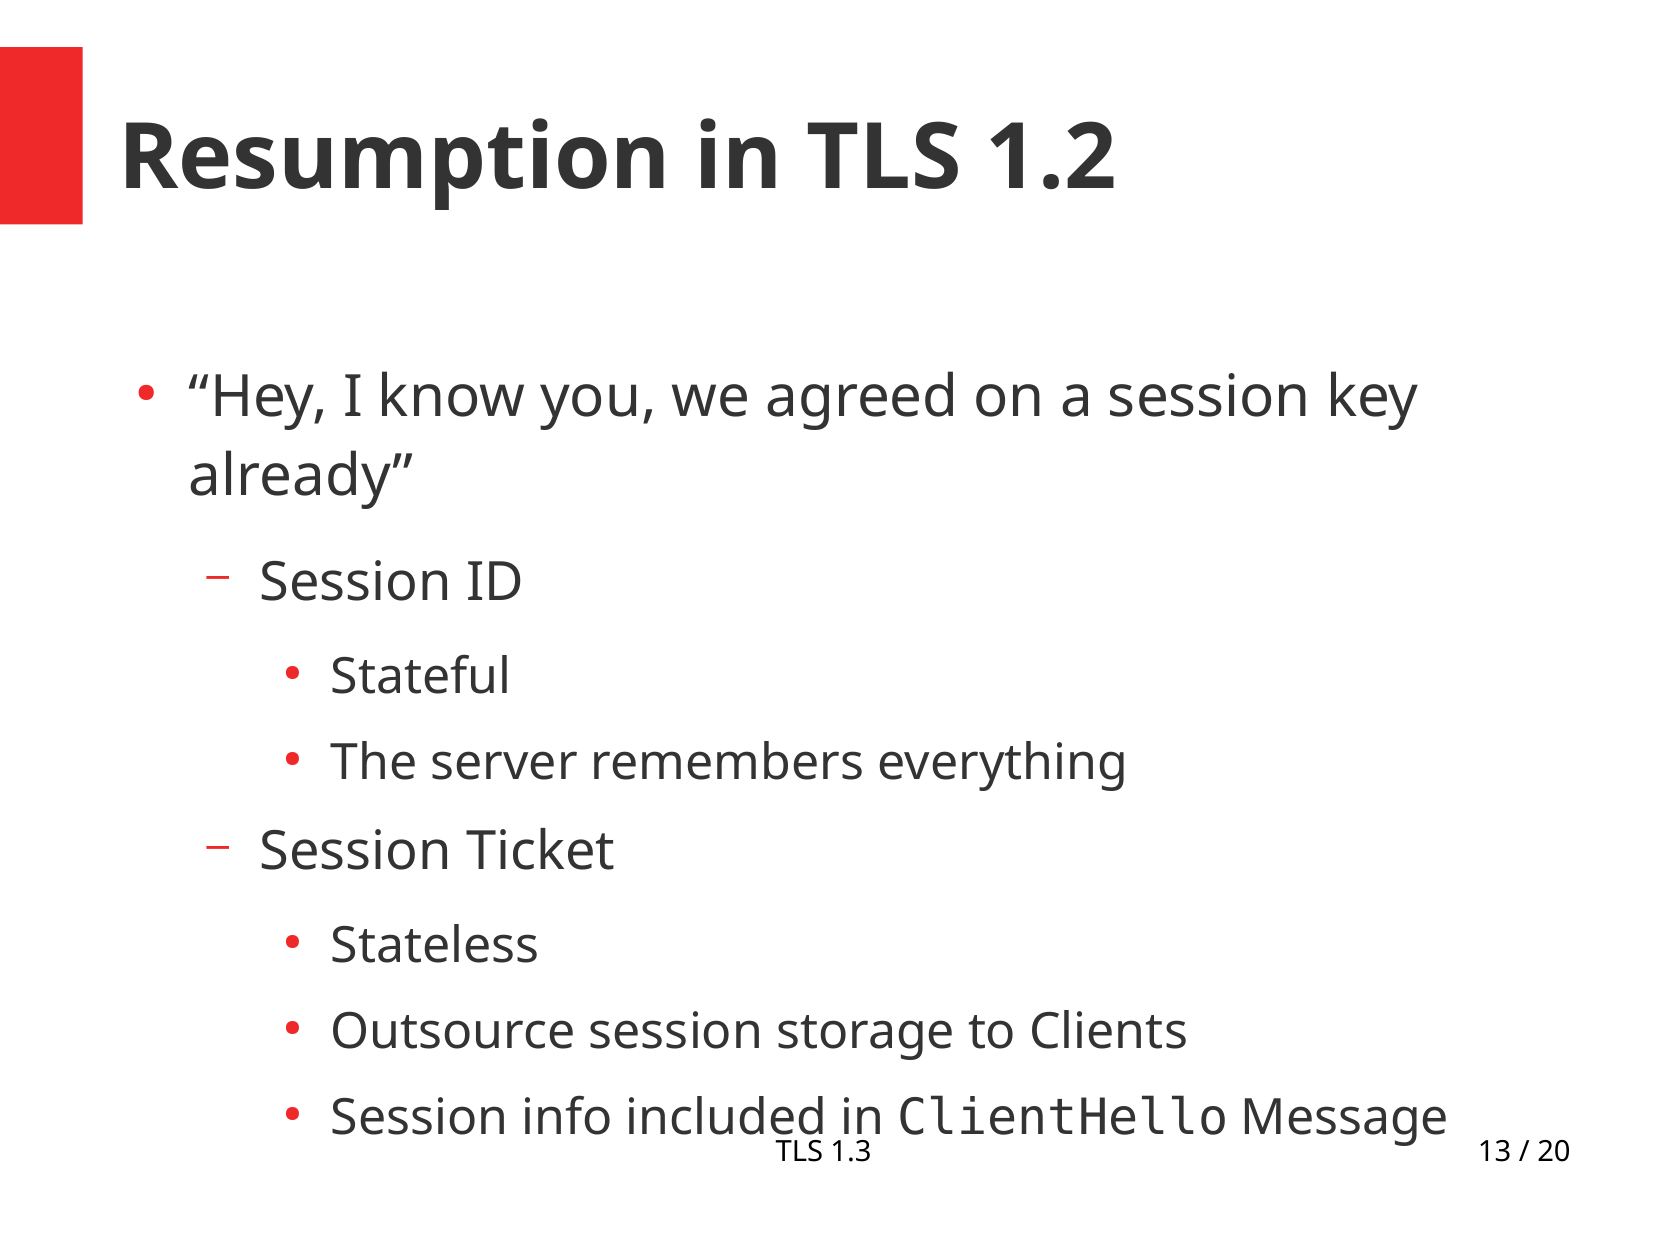

# Resumption in TLS 1.2
“Hey, I know you, we agreed on a session key already”
Session ID
Stateful
The server remembers everything
Session Ticket
Stateless
Outsource session storage to Clients
Session info included in ClientHello Message
TLS 1.3
13